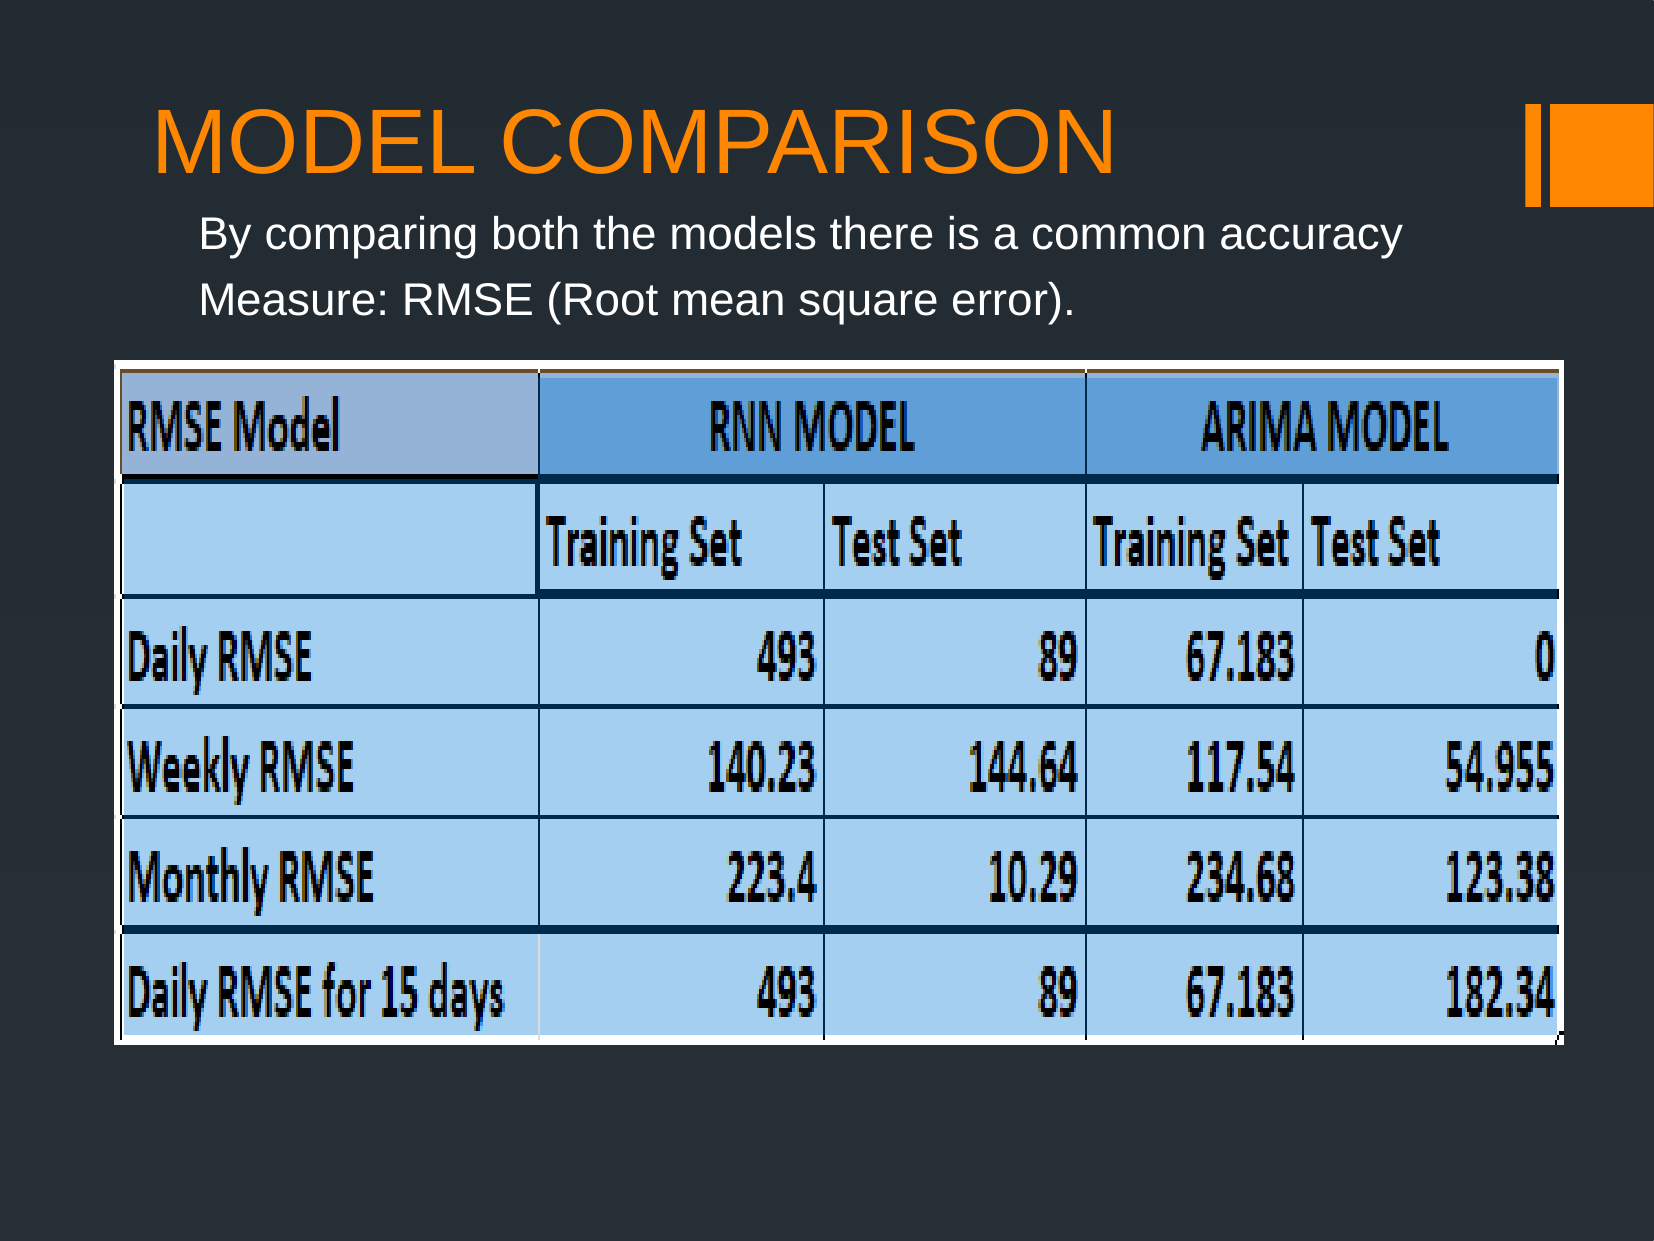

# MODEL COMPARISON
By comparing both the models there is a common accuracy
Measure: RMSE (Root mean square error).